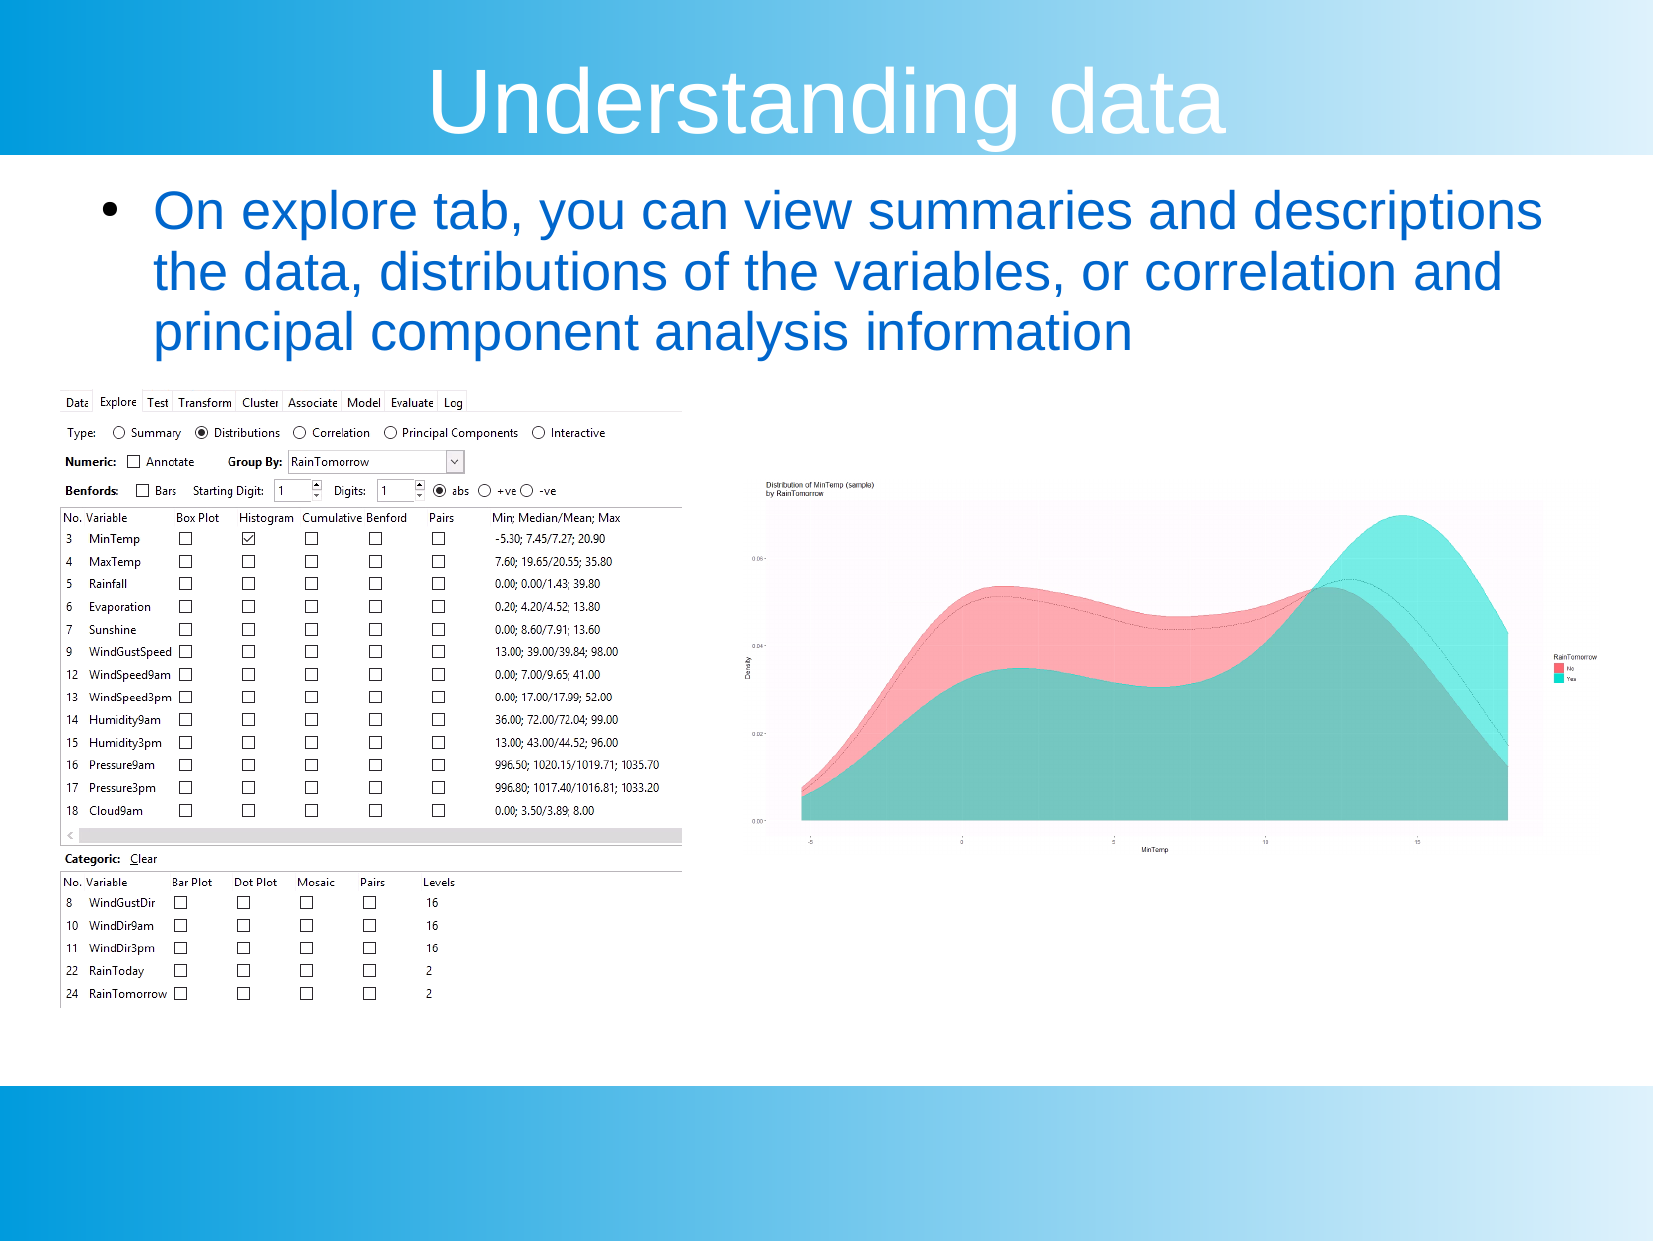

# Understanding data
On explore tab, you can view summaries and descriptions the data, distributions of the variables, or correlation and principal component analysis information